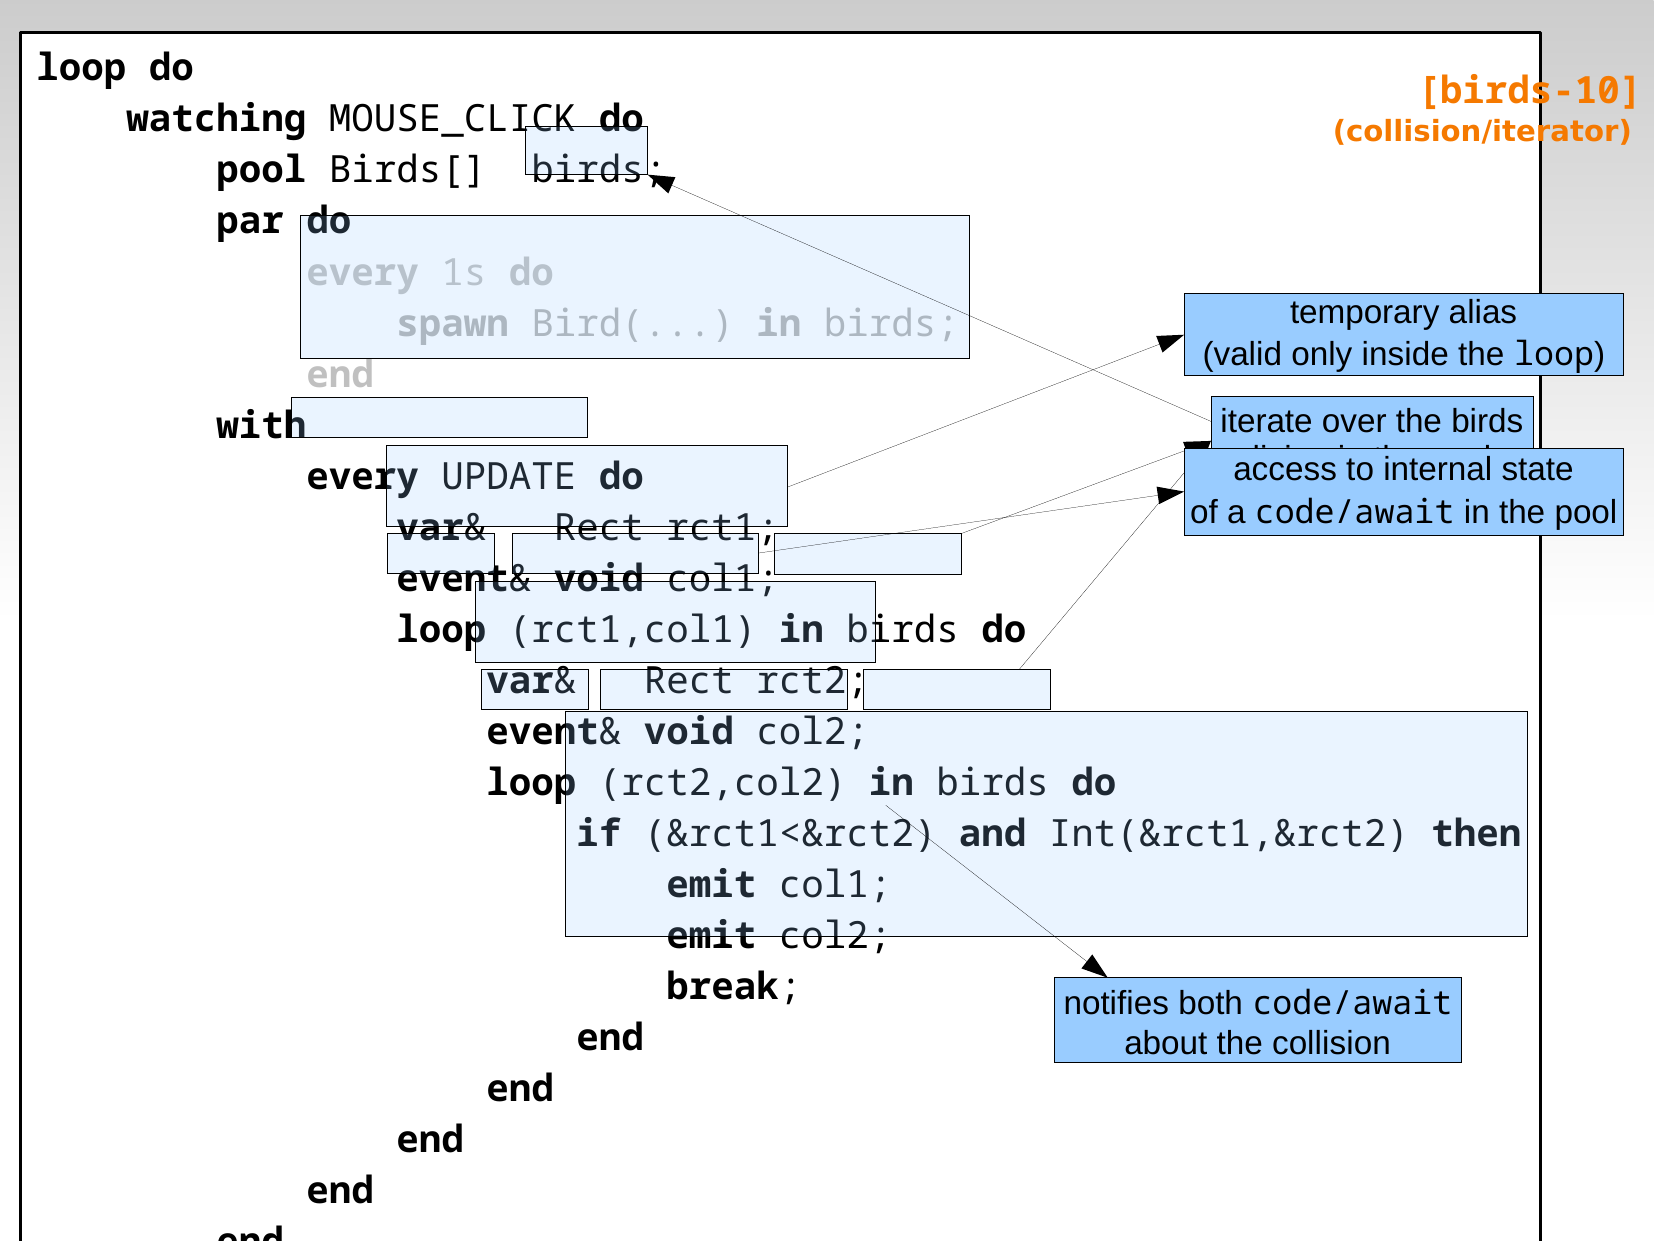

# [birds-10] (collision/iterator)
loop do
 watching MOUSE_CLICK do
 pool Birds[] birds;
 par do
 every 1s do
 spawn Bird(...) in birds;
 end
 with
 every UPDATE do
 var& Rect rct1;
 event& void col1;
 loop (rct1,col1) in birds do
 var& Rect rct2;
 event& void col2;
 loop (rct2,col2) in birds do
 if (&rct1<&rct2) and Int(&rct1,&rct2) then
 emit col1;
 emit col2;
 break;
 end
 end
 end
 end
 end
 end
end
temporary alias
(valid only inside the loop)
iterate over the birds
living in the pool
access to internal state
of a code/await in the pool
notifies both code/await
about the collision